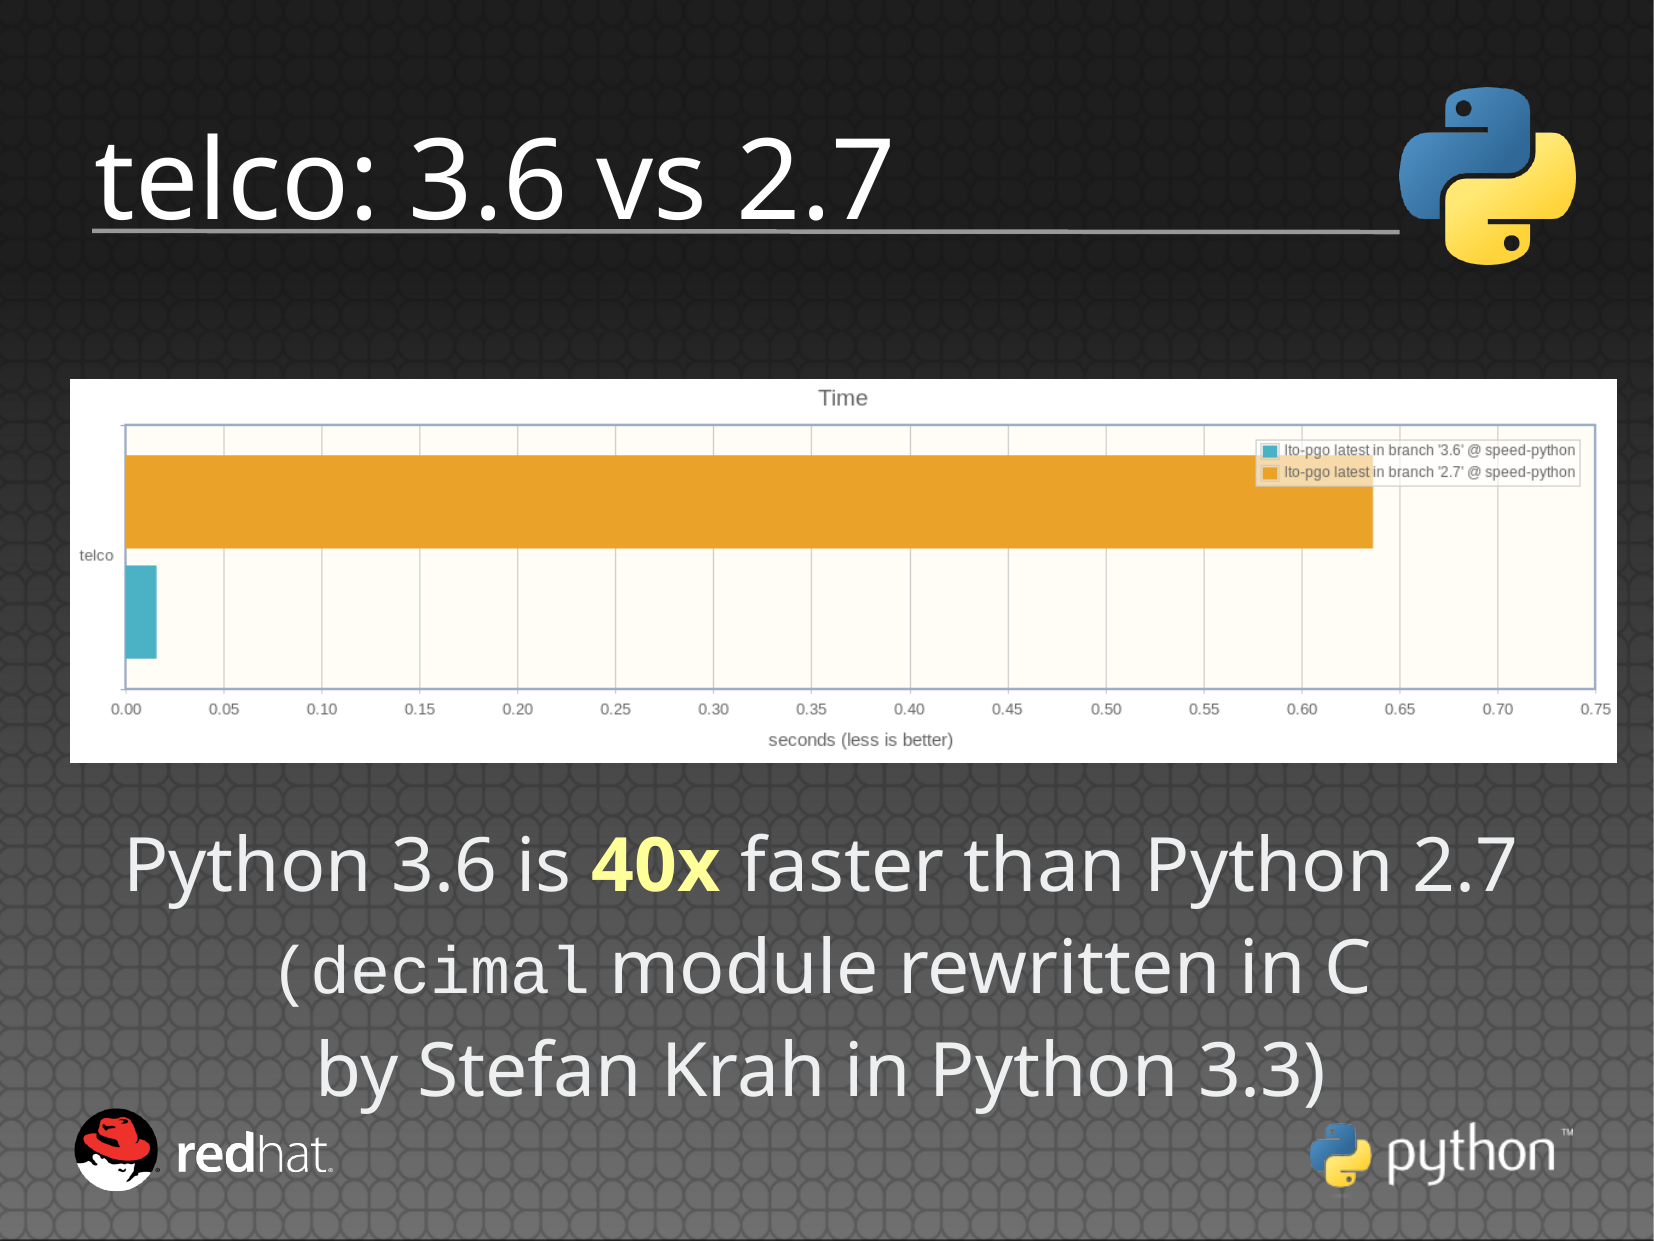

# telco: 3.6 vs 2.7
Python 3.6 is 40x faster than Python 2.7
(decimal module rewritten in C
by Stefan Krah in Python 3.3)